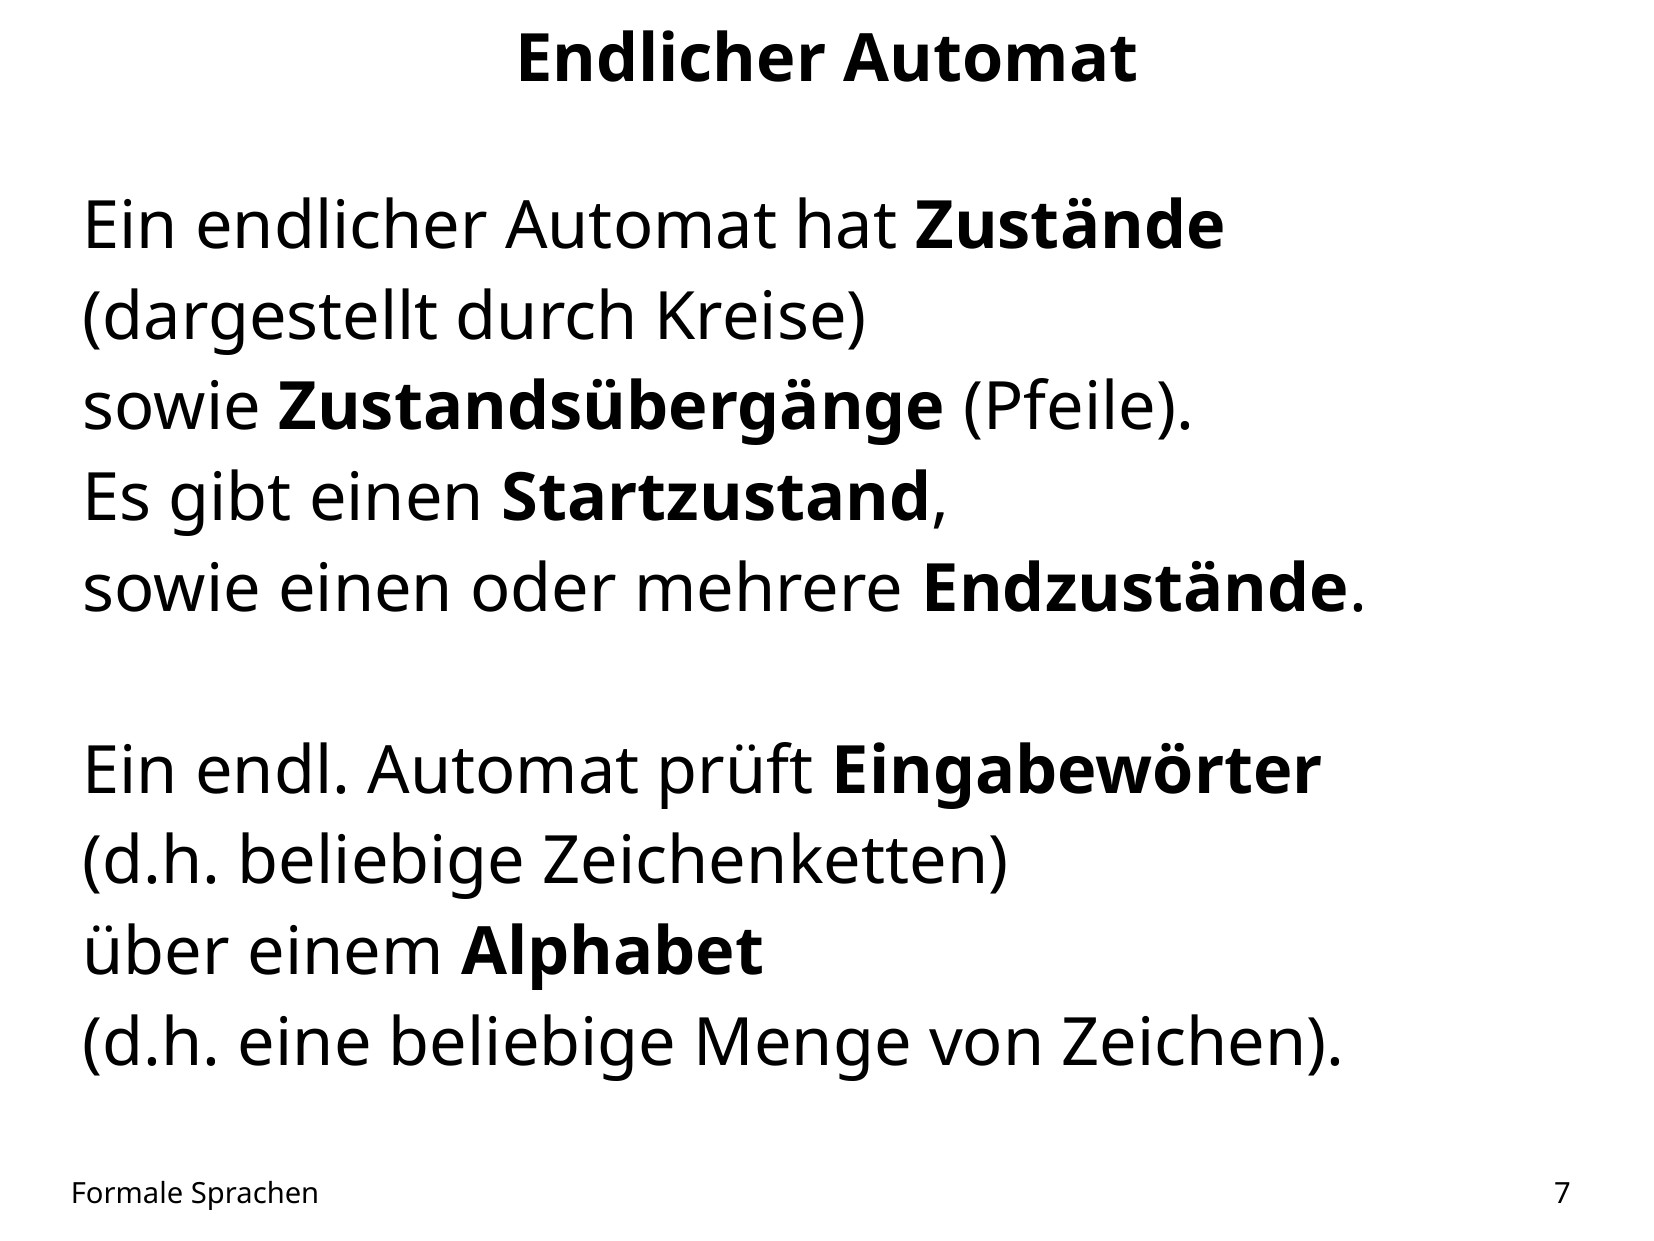

# Endlicher Automat
Ein endlicher Automat hat Zustände
(dargestellt durch Kreise)
sowie Zustandsübergänge (Pfeile).
Es gibt einen Startzustand,
sowie einen oder mehrere Endzustände.
Ein endl. Automat prüft Eingabewörter
(d.h. beliebige Zeichenketten)
über einem Alphabet
(d.h. eine beliebige Menge von Zeichen).
Formale Sprachen
7